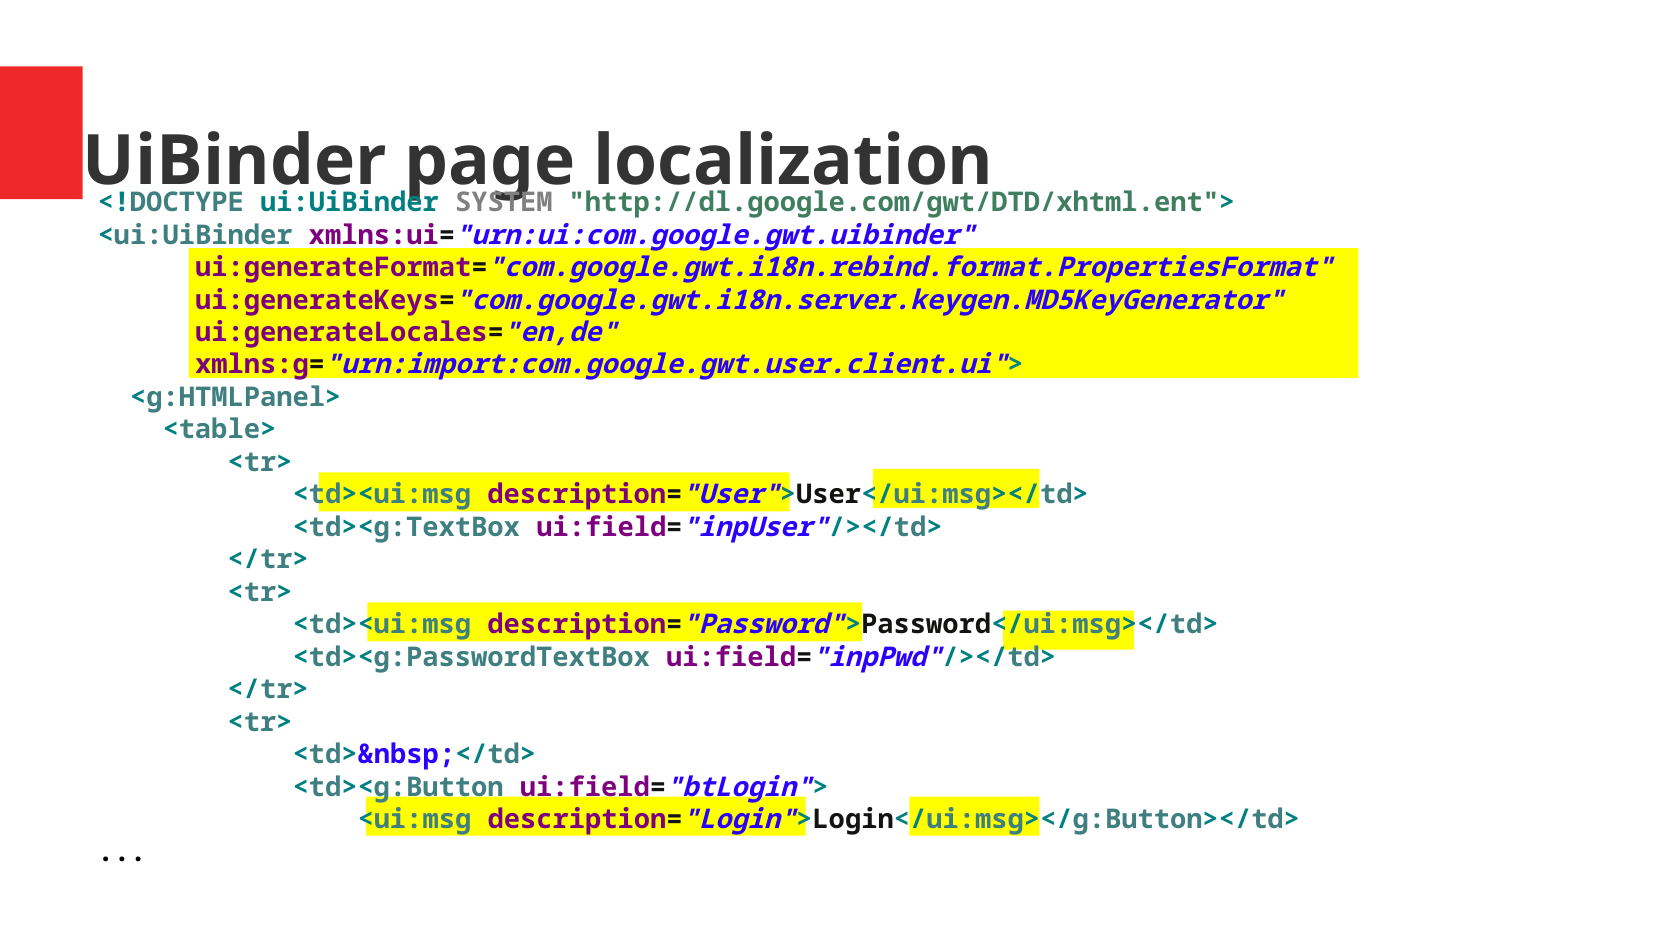

# UiBinder page localization
<!DOCTYPE ui:UiBinder SYSTEM "http://dl.google.com/gwt/DTD/xhtml.ent">
<ui:UiBinder xmlns:ui="urn:ui:com.google.gwt.uibinder"
 ui:generateFormat="com.google.gwt.i18n.rebind.format.PropertiesFormat"
 ui:generateKeys="com.google.gwt.i18n.server.keygen.MD5KeyGenerator"
 ui:generateLocales="en,de"
 xmlns:g="urn:import:com.google.gwt.user.client.ui">
 <g:HTMLPanel>
 <table>
 <tr>
 <td><ui:msg description="User">User</ui:msg></td>
 <td><g:TextBox ui:field="inpUser"/></td>
 </tr>
 <tr>
 <td><ui:msg description="Password">Password</ui:msg></td>
 <td><g:PasswordTextBox ui:field="inpPwd"/></td>
 </tr>
 <tr>
 <td>&nbsp;</td>
 <td><g:Button ui:field="btLogin">
 <ui:msg description="Login">Login</ui:msg></g:Button></td>
...